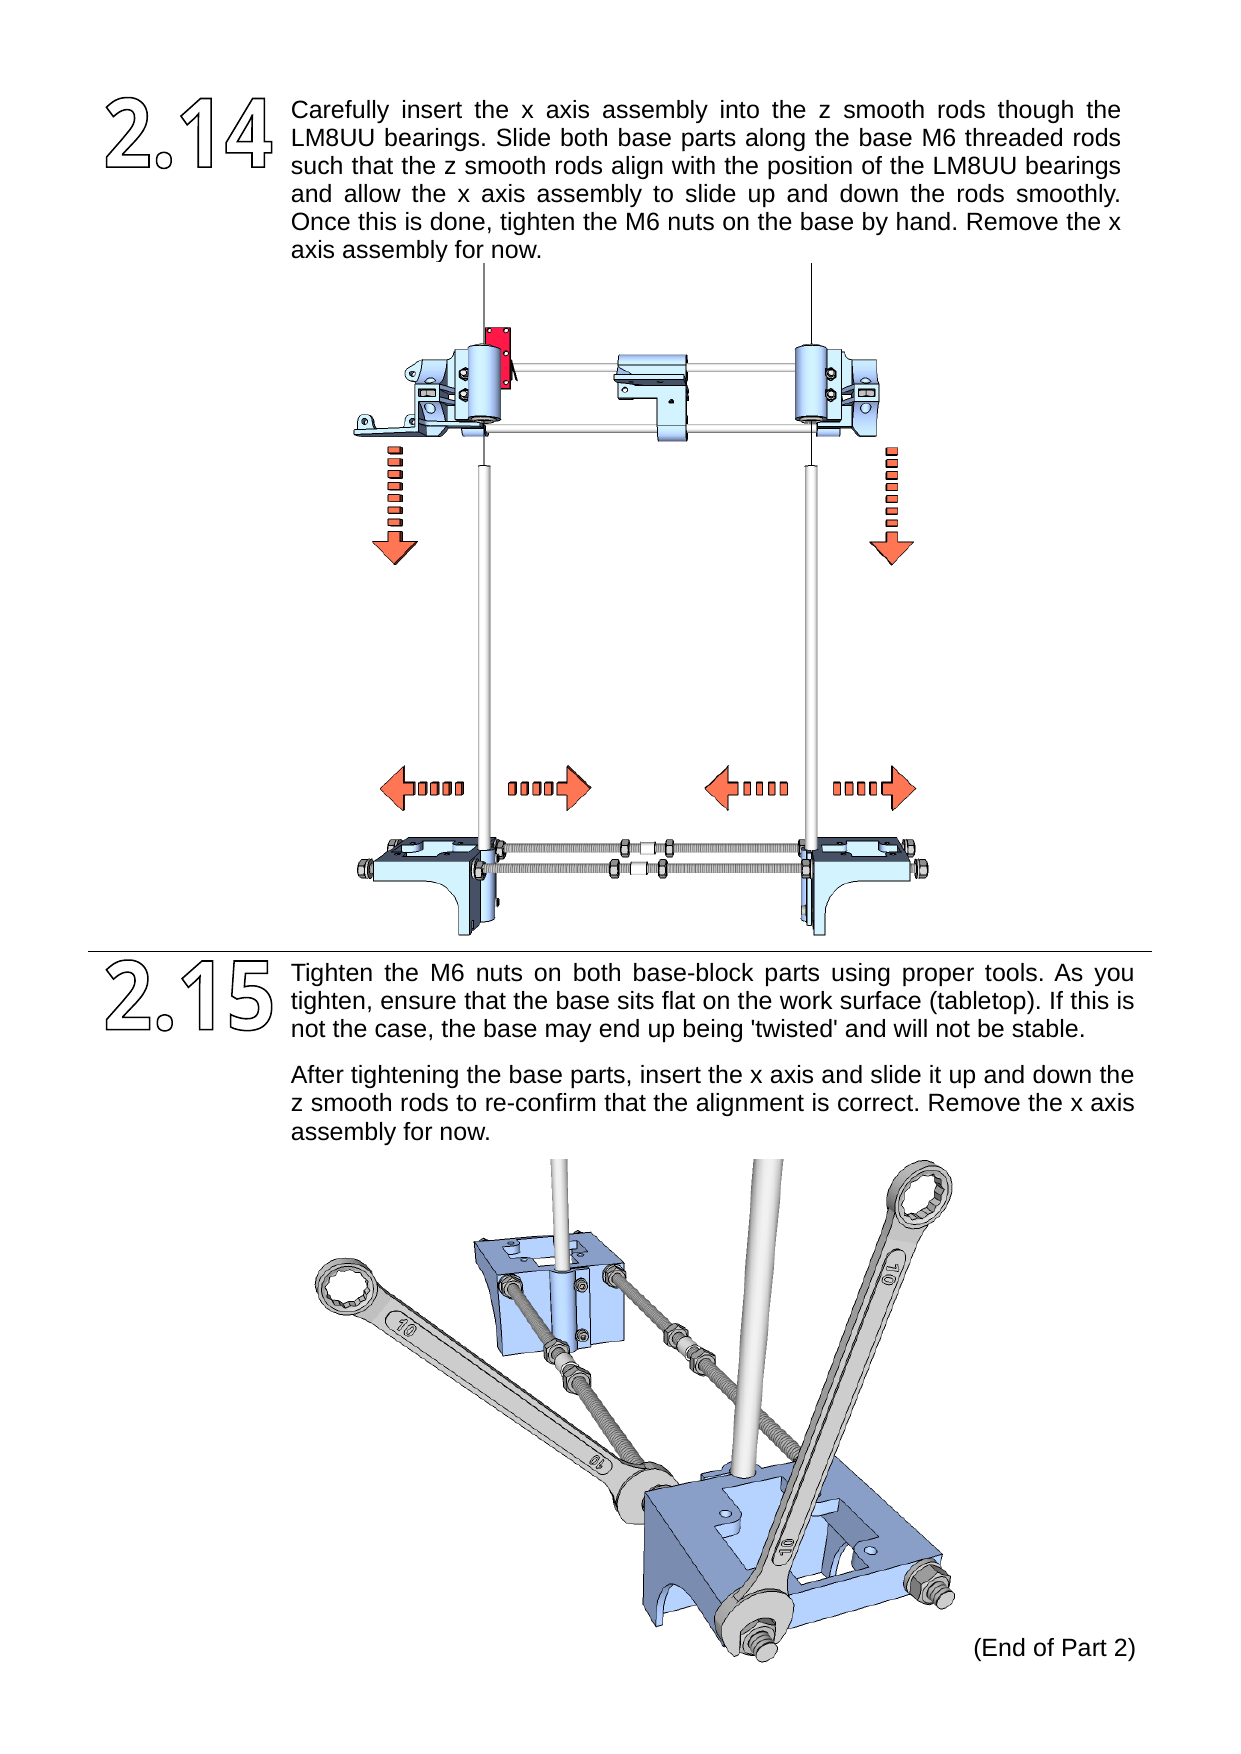

Carefully insert the x axis assembly into the z smooth rods though the LM8UU bearings. Slide both base parts along the base M6 threaded rods such that the z smooth rods align with the position of the LM8UU bearings and allow the x axis assembly to slide up and down the rods smoothly. Once this is done, tighten the M6 nuts on the base by hand. Remove the x axis assembly for now.
2.14
Tighten the M6 nuts on both base-block parts using proper tools. As you tighten, ensure that the base sits flat on the work surface (tabletop). If this is not the case, the base may end up being 'twisted' and will not be stable.
After tightening the base parts, insert the x axis and slide it up and down the z smooth rods to re-confirm that the alignment is correct. Remove the x axis assembly for now.
2.15
(End of Part 2)